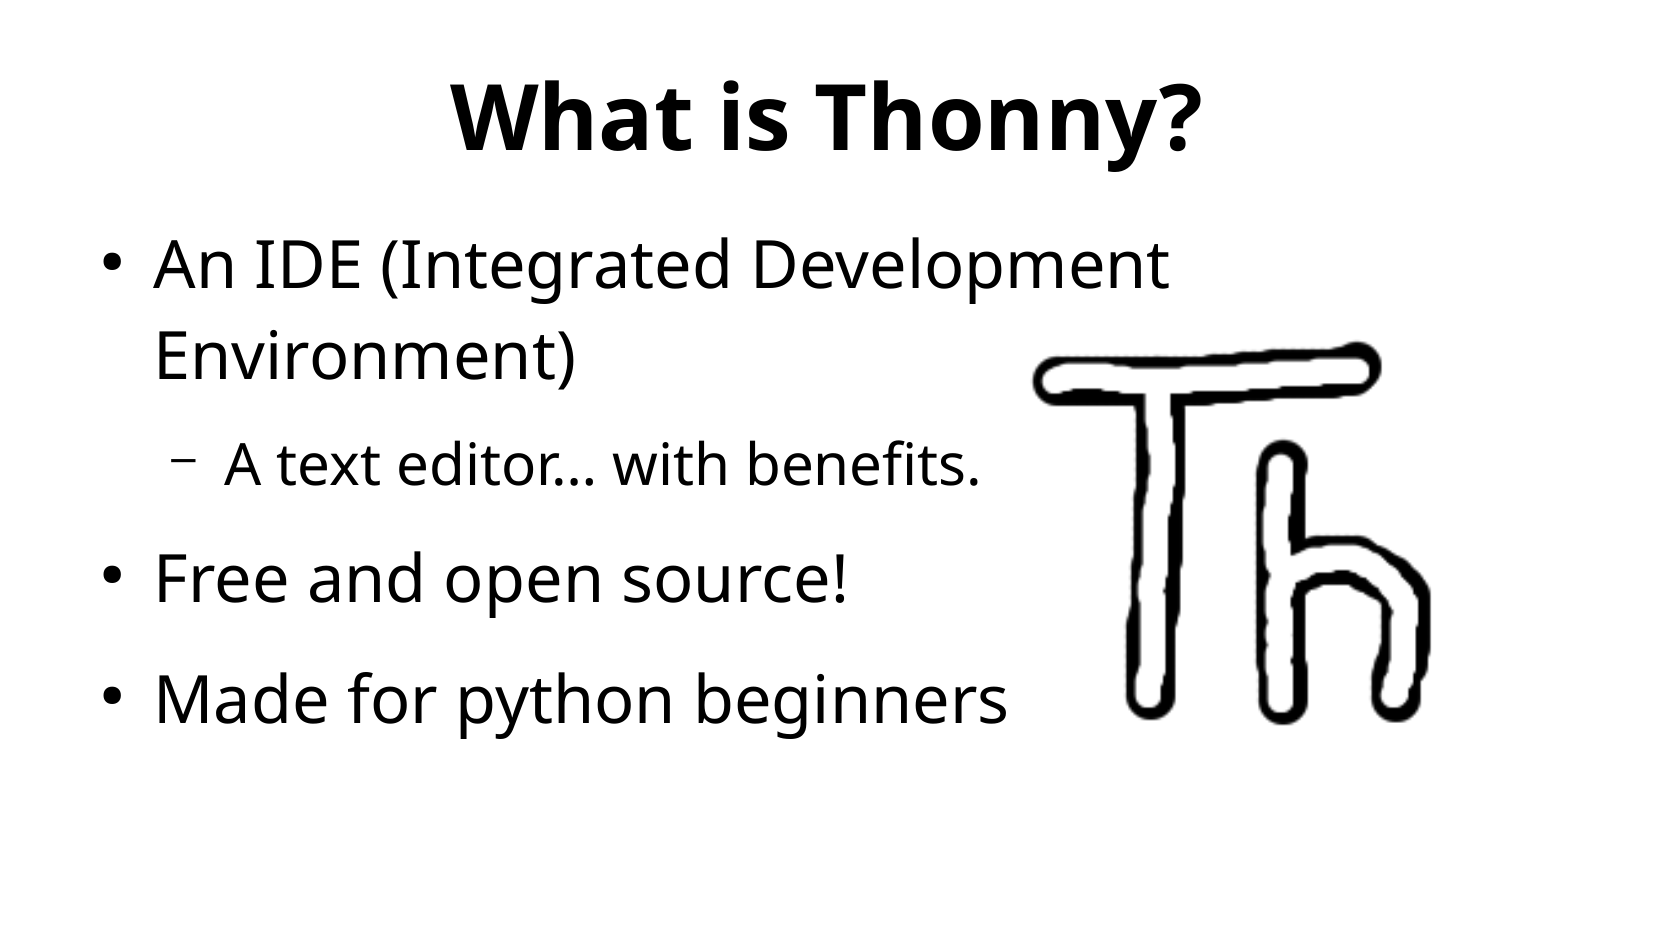

# What is Thonny?
An IDE (Integrated Development Environment)
A text editor… with benefits.
Free and open source!
Made for python beginners